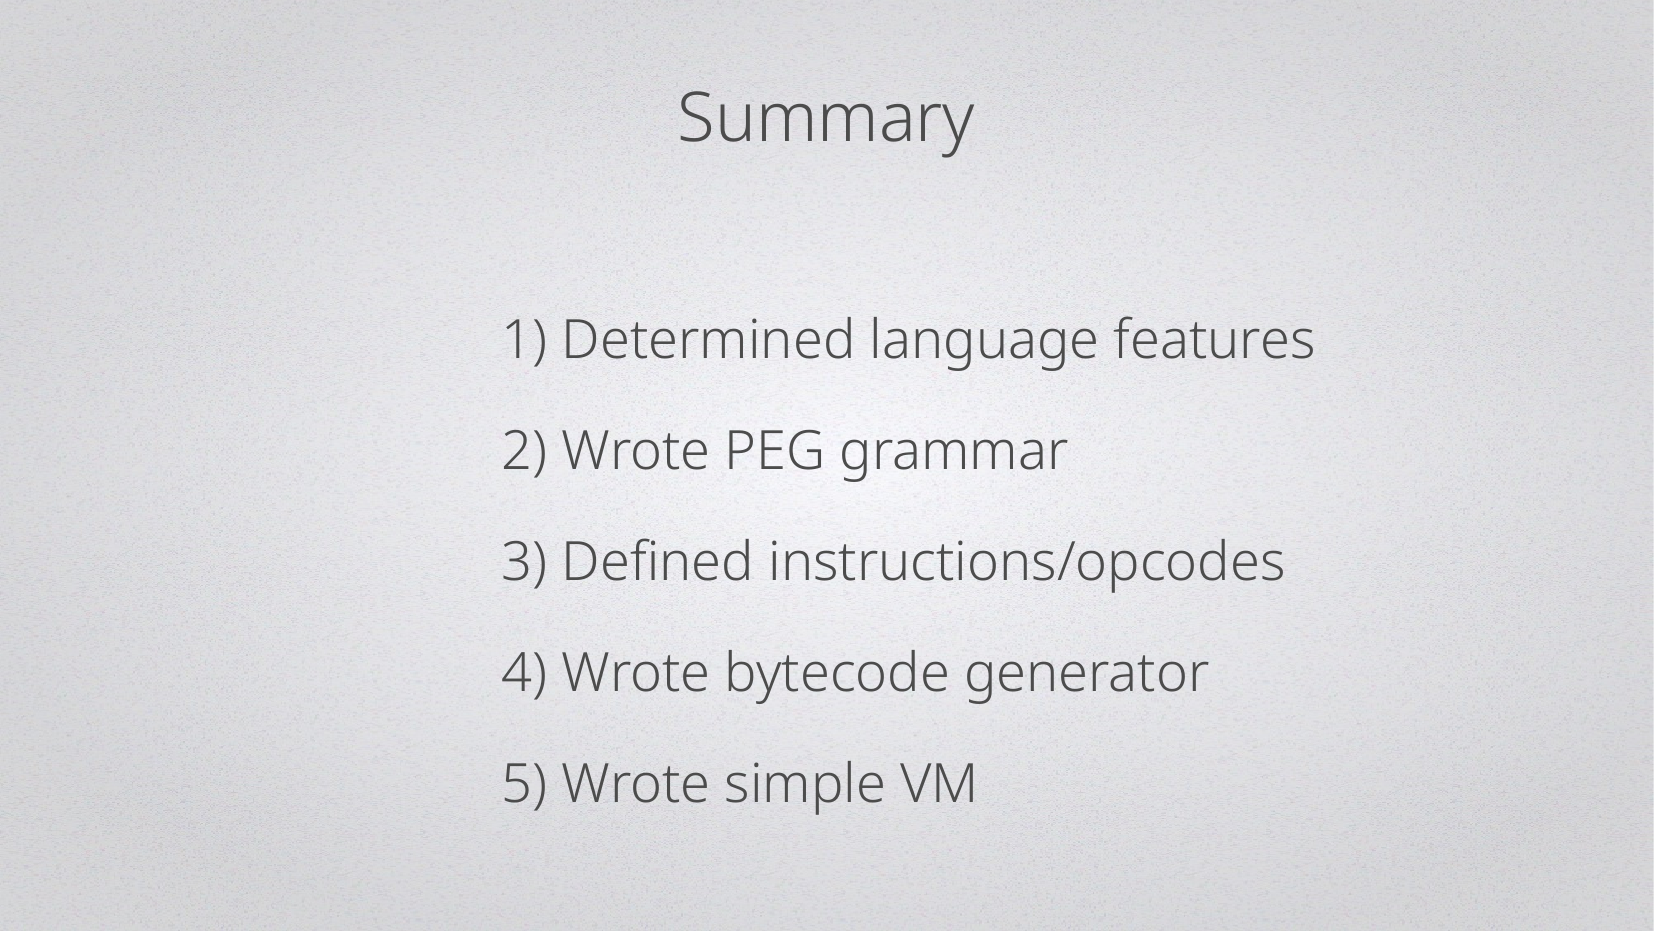

# Summary
Determined language features
Wrote PEG grammar
Defined instructions/opcodes
Wrote bytecode generator
Wrote simple VM